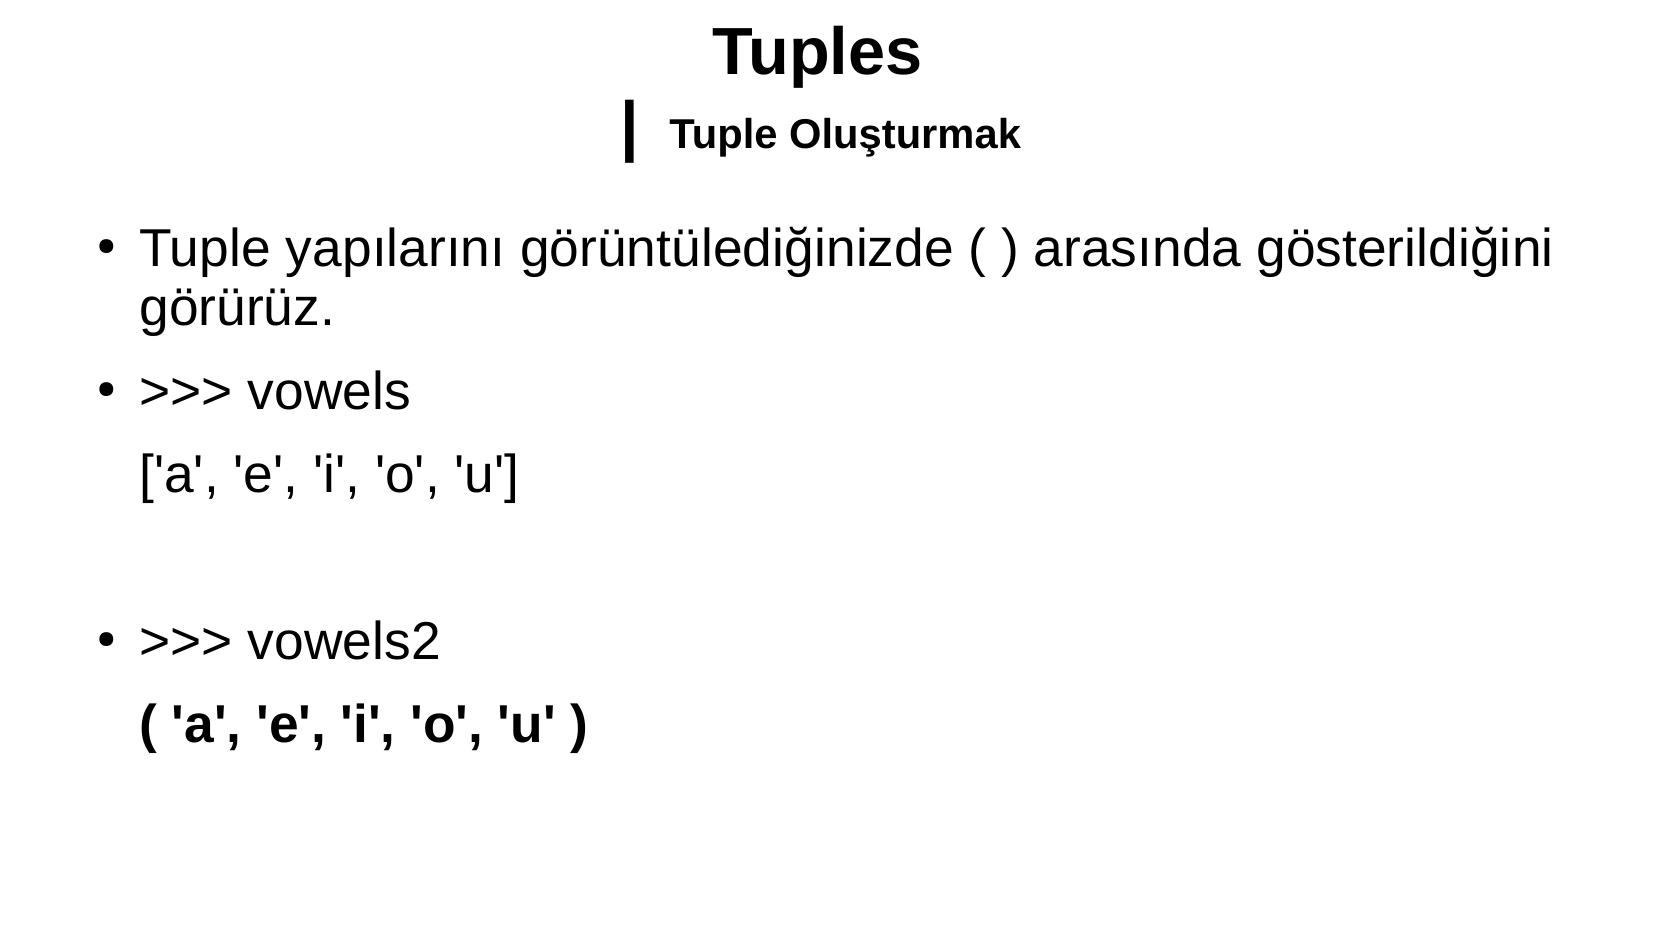

# Tuples | Tuple Oluşturmak
Tuple yapılarını görüntülediğinizde ( ) arasında gösterildiğini görürüz.
>>> vowels
['a', 'e', 'i', 'o', 'u']
>>> vowels2
( 'a', 'e', 'i', 'o', 'u' )